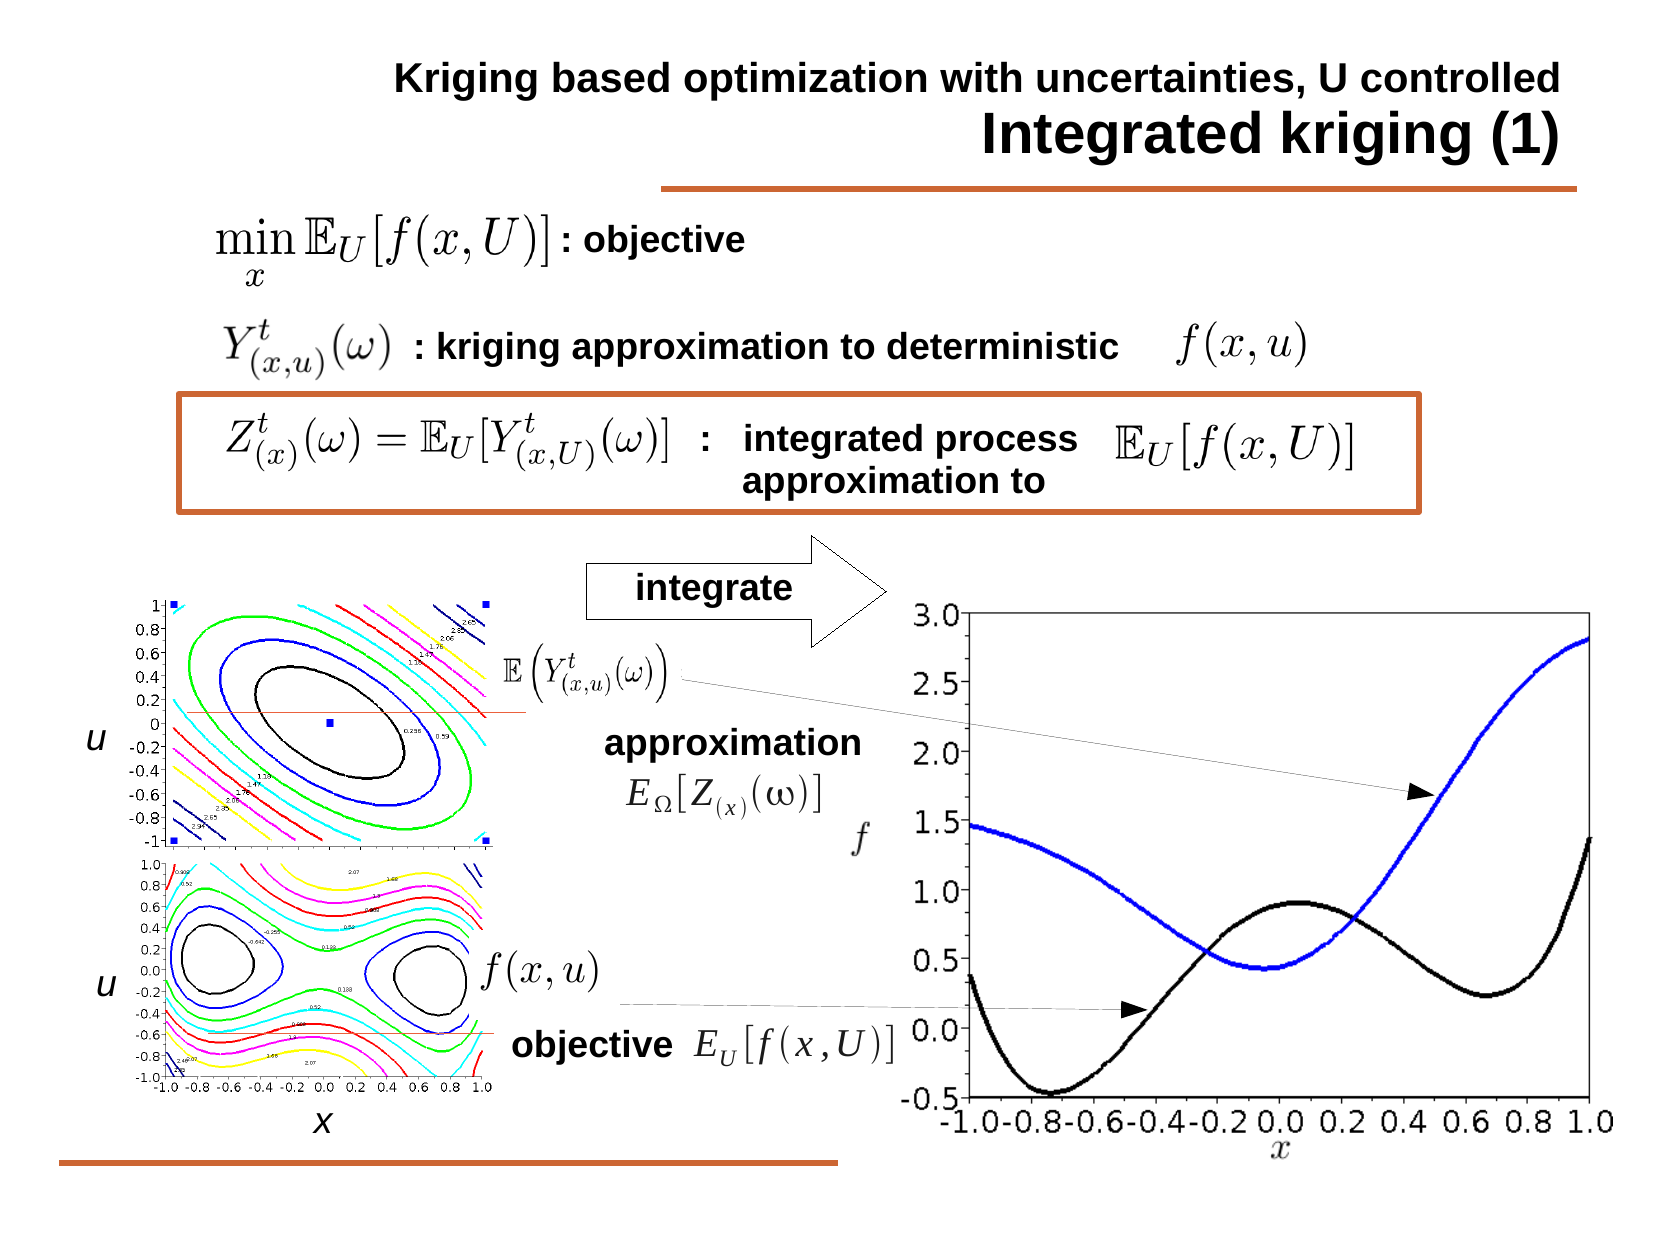

Kriging based optimization with uncertainties, U controlled
Integrated kriging (1)
: objective
: kriging approximation to deterministic
: integrated process
 approximation to
integrate
u
approximation
u
 objective
x
43